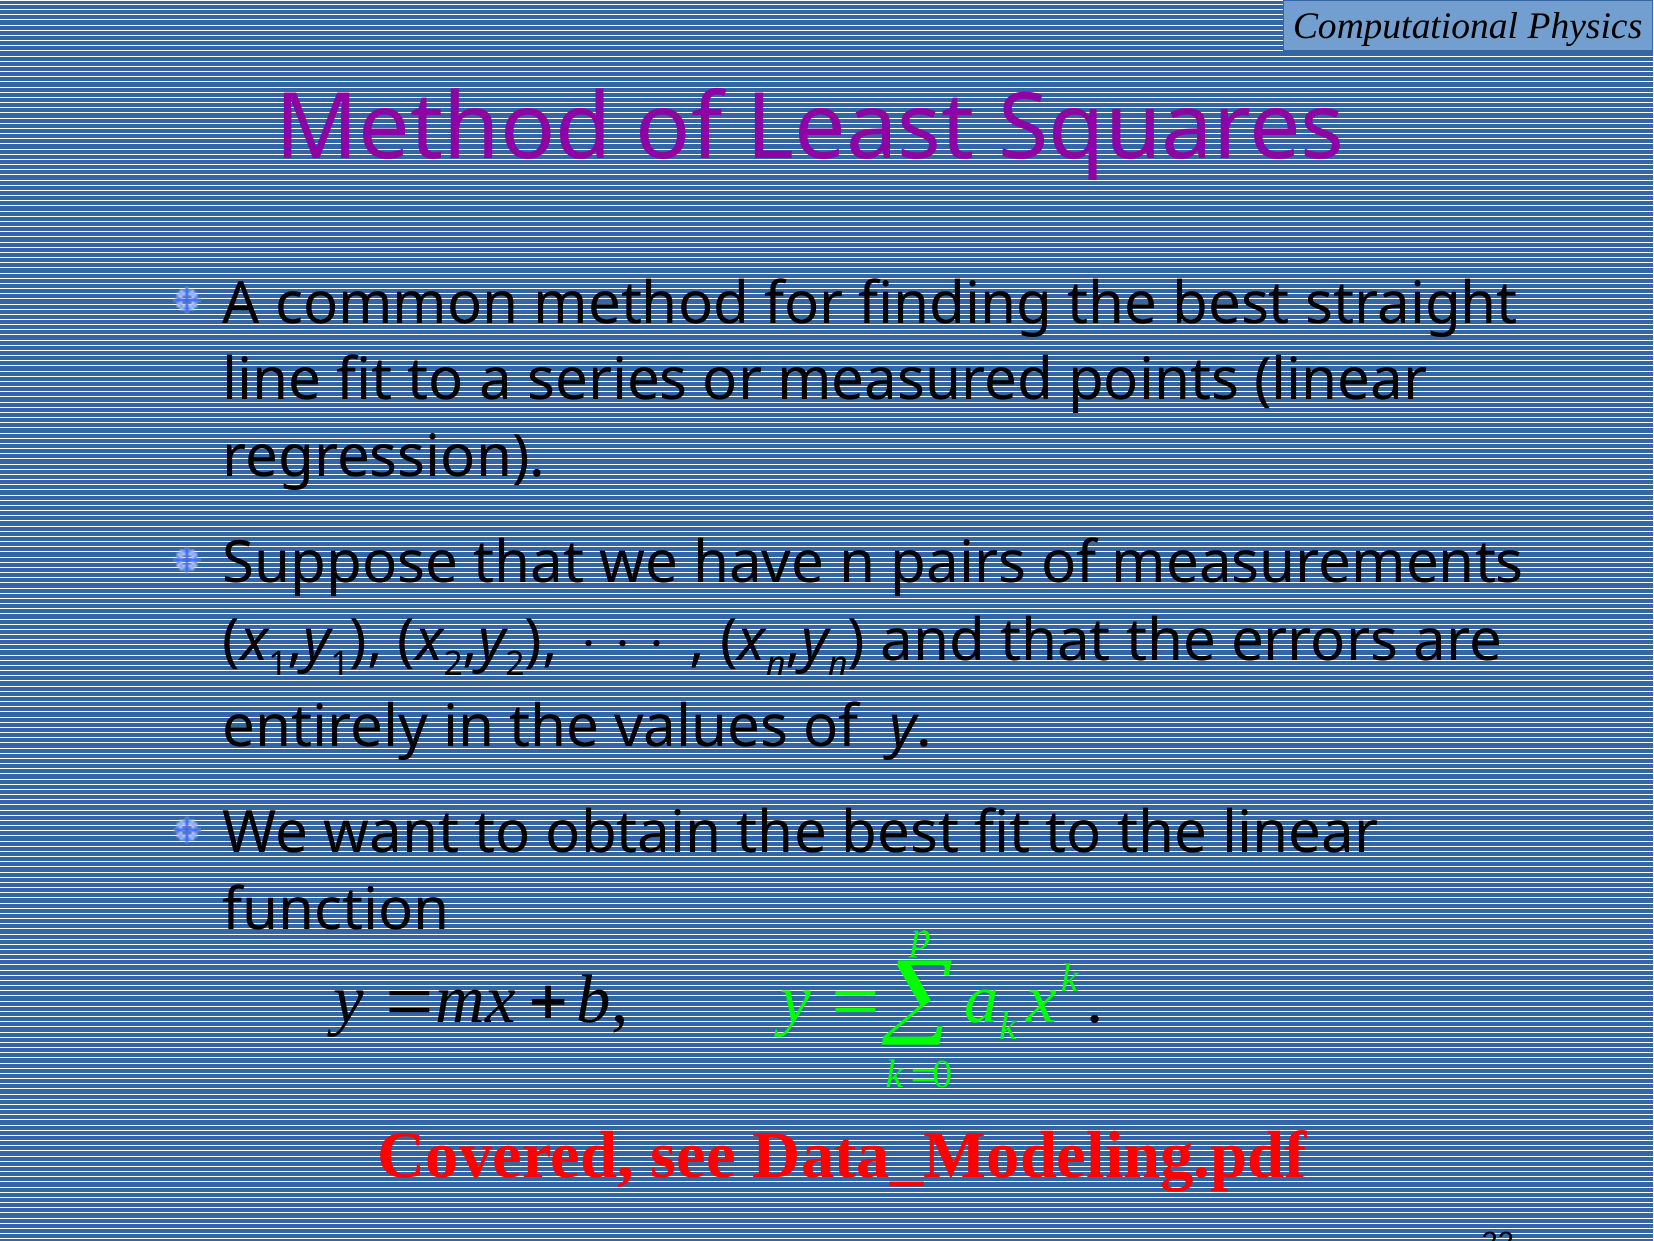

# Method of Least Squares
A common method for finding the best straight line fit to a series or measured points (linear regression).
Suppose that we have n pairs of measurements
(x1,y1), (x2,y2),  , (xn,yn) and that the errors are entirely in the values of y.
We want to obtain the best fit to the linear function
Covered, see Data_Modeling.pdf